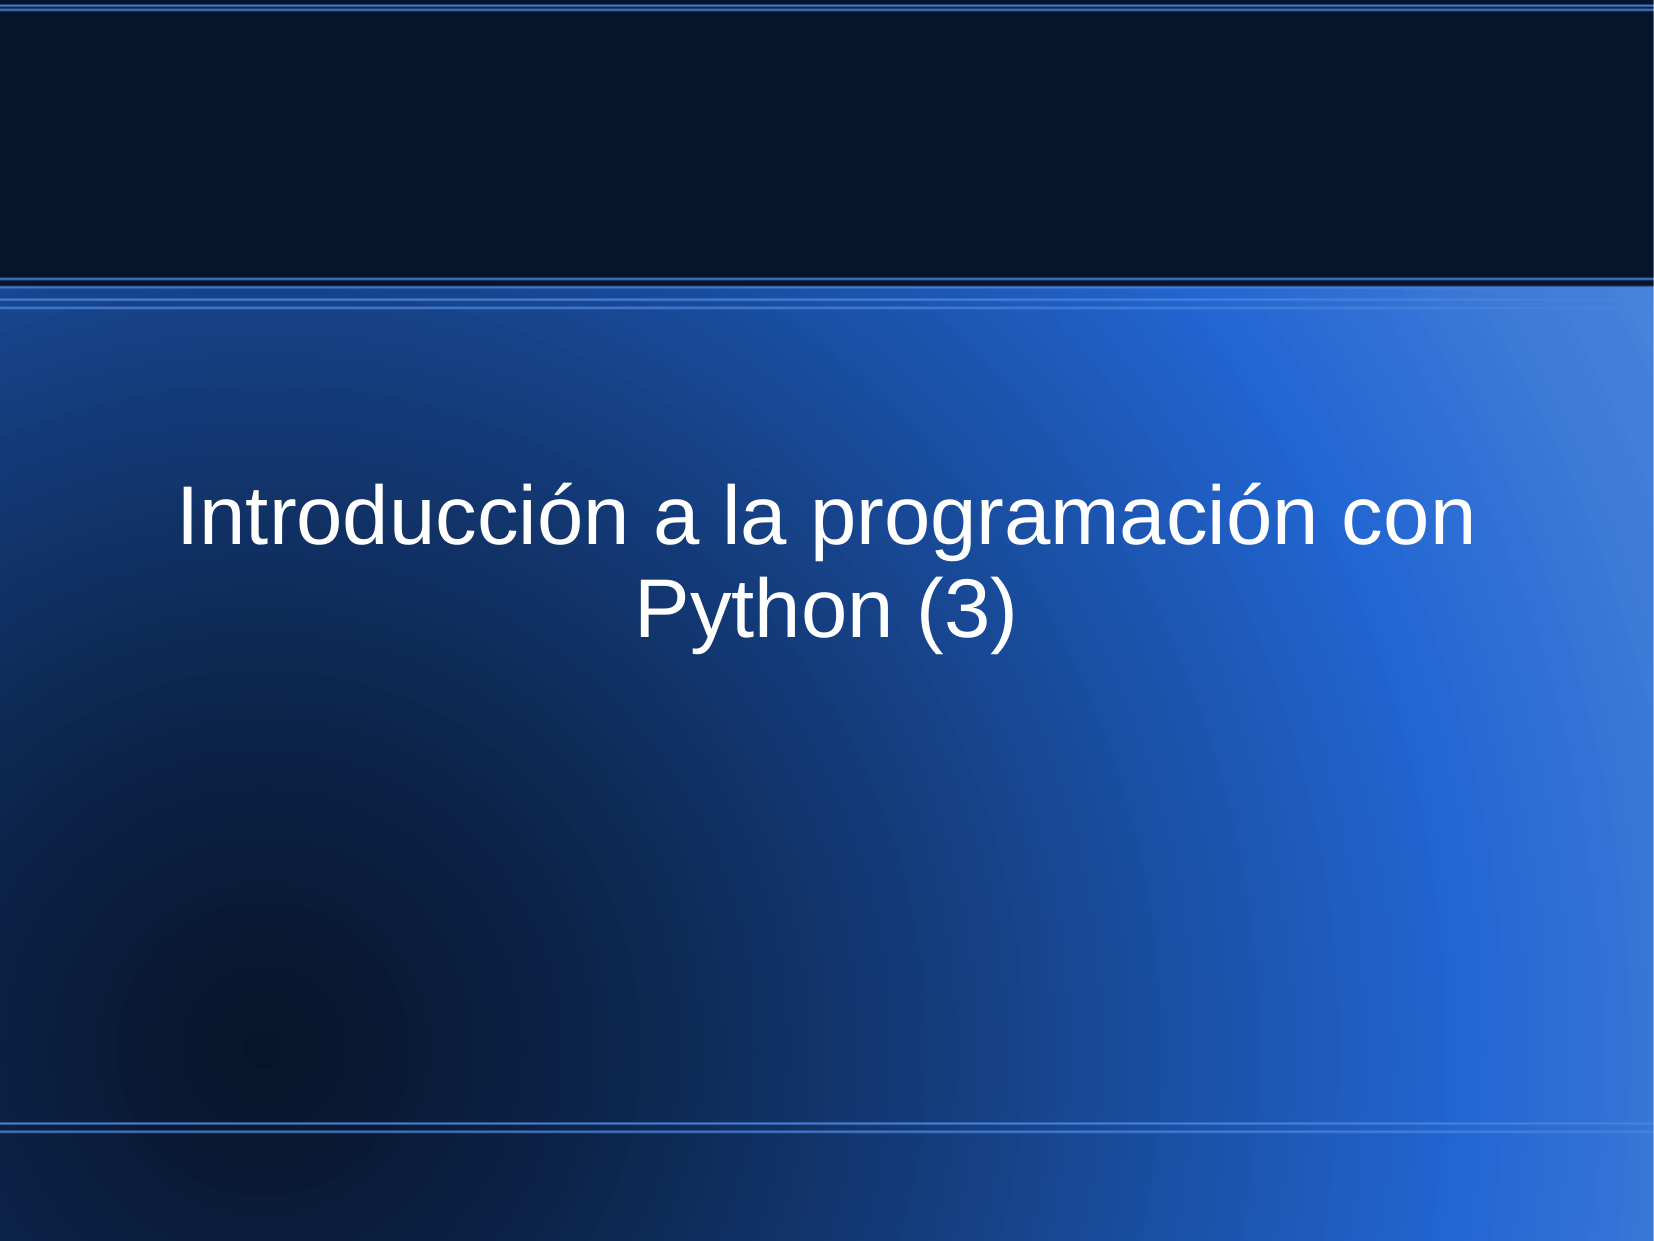

# Introducción a la programación con Python (3)